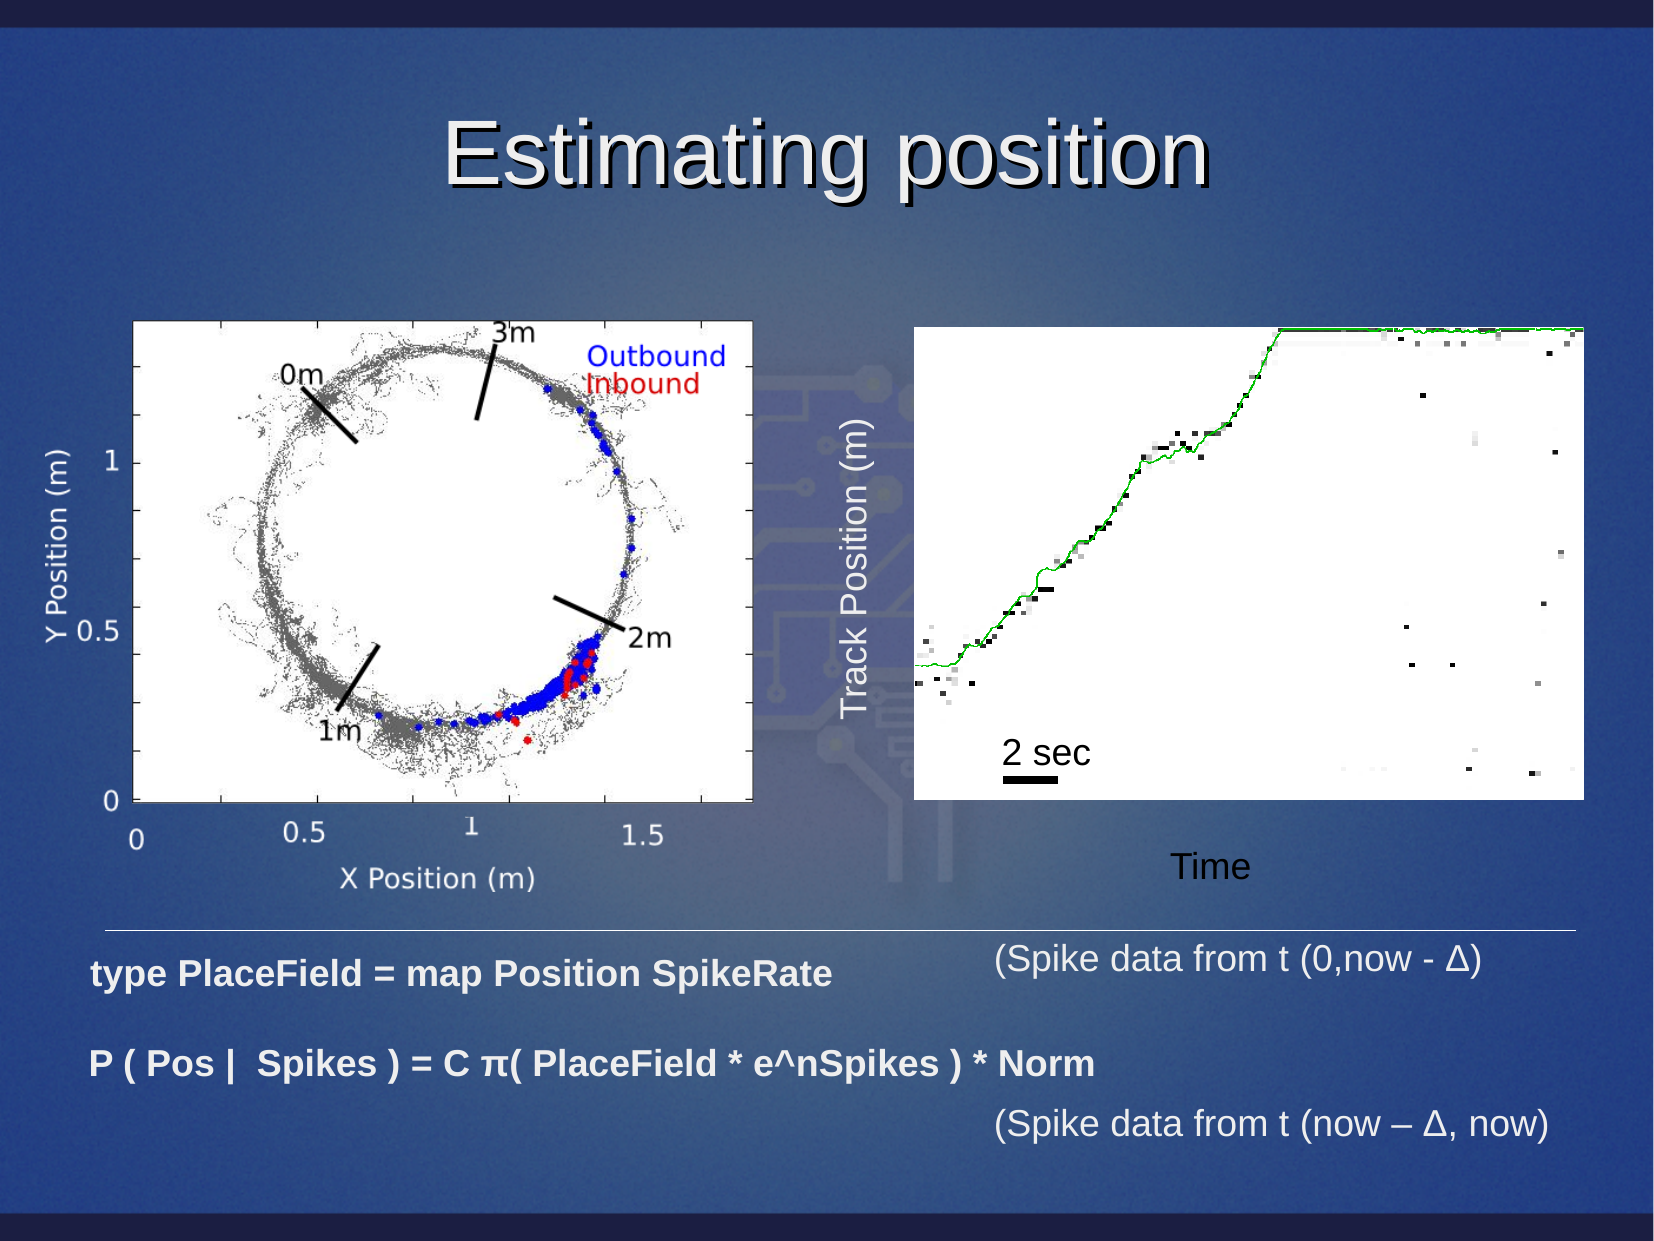

# Estimating position
Track Position (m)
2 sec
Time
(Spike data from t (0,now - Δ)
type PlaceField = map Position SpikeRate
 P ( Pos | Spikes ) = C π( PlaceField * e^nSpikes ) * Norm
(Spike data from t (now – Δ, now)